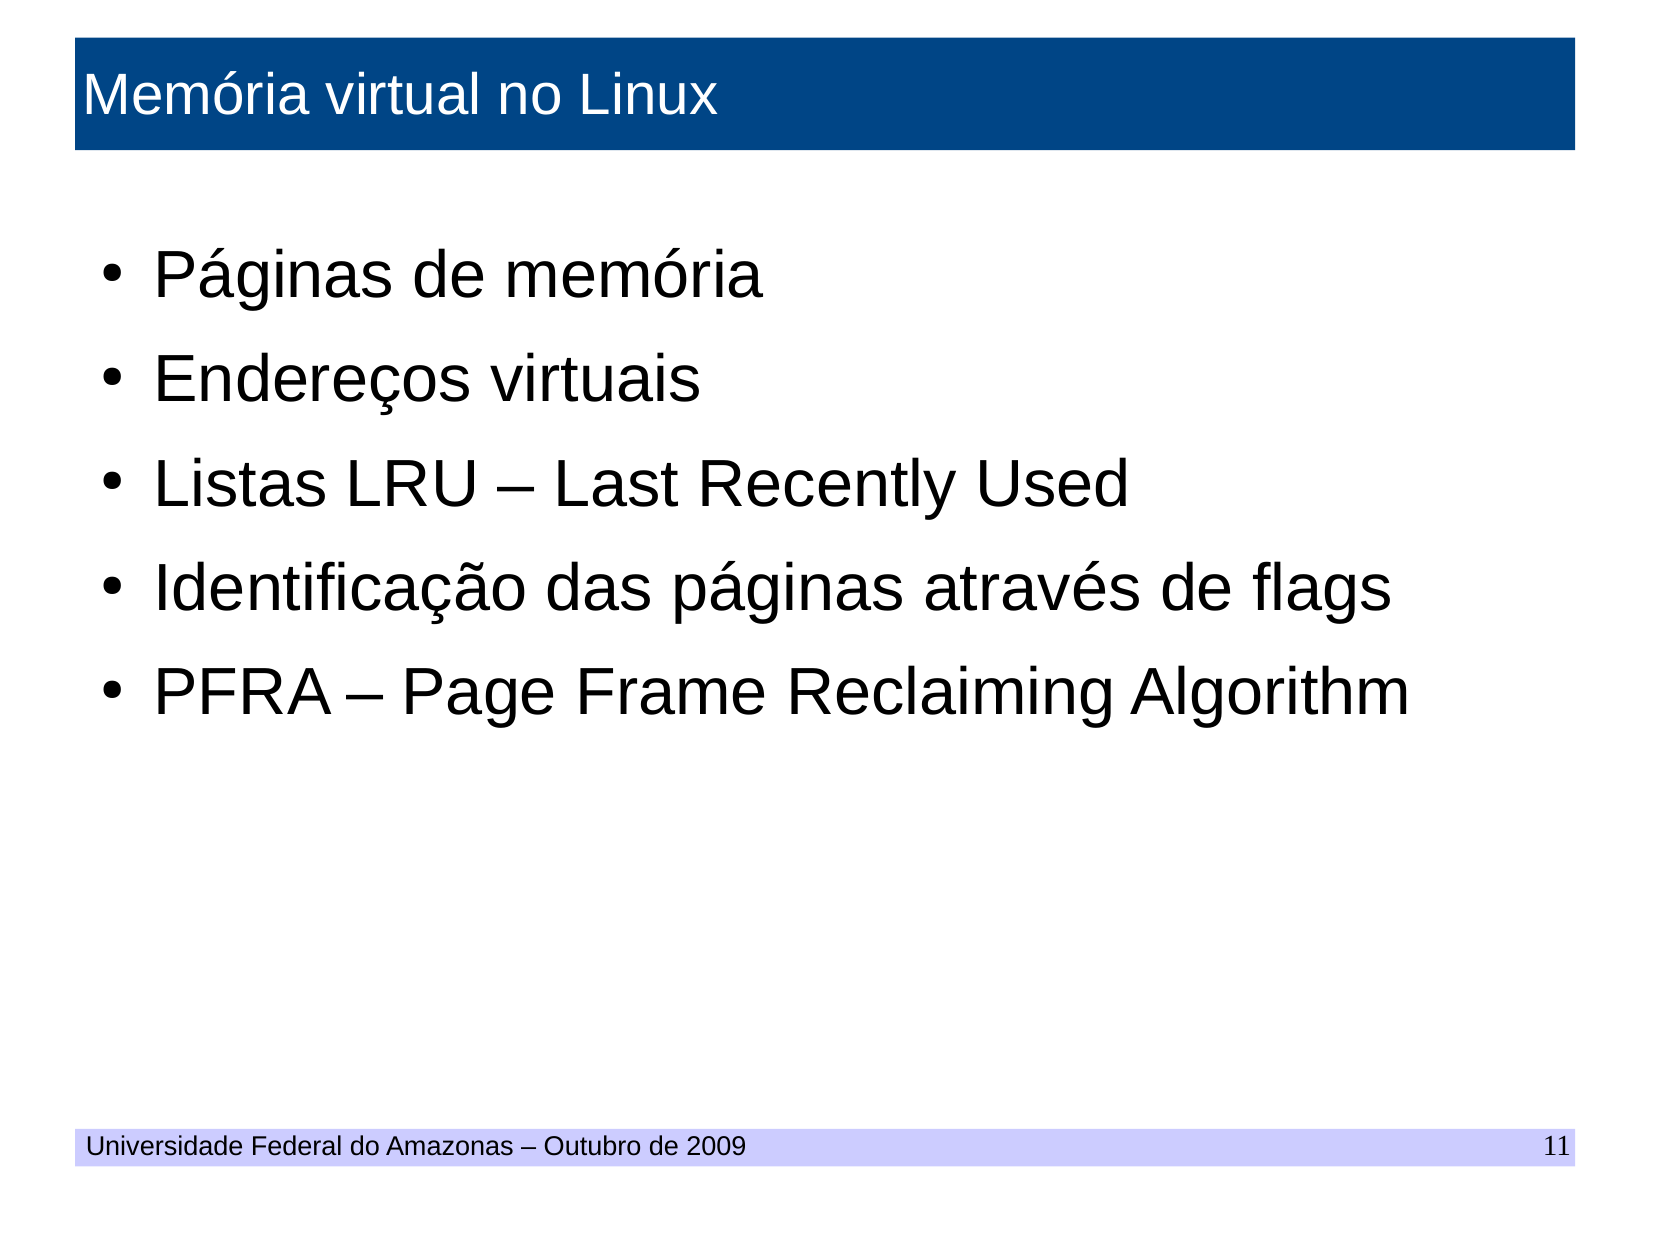

# Memória virtual no Linux
Páginas de memória
Endereços virtuais
Listas LRU – Last Recently Used
Identificação das páginas através de flags
PFRA – Page Frame Reclaiming Algorithm
11